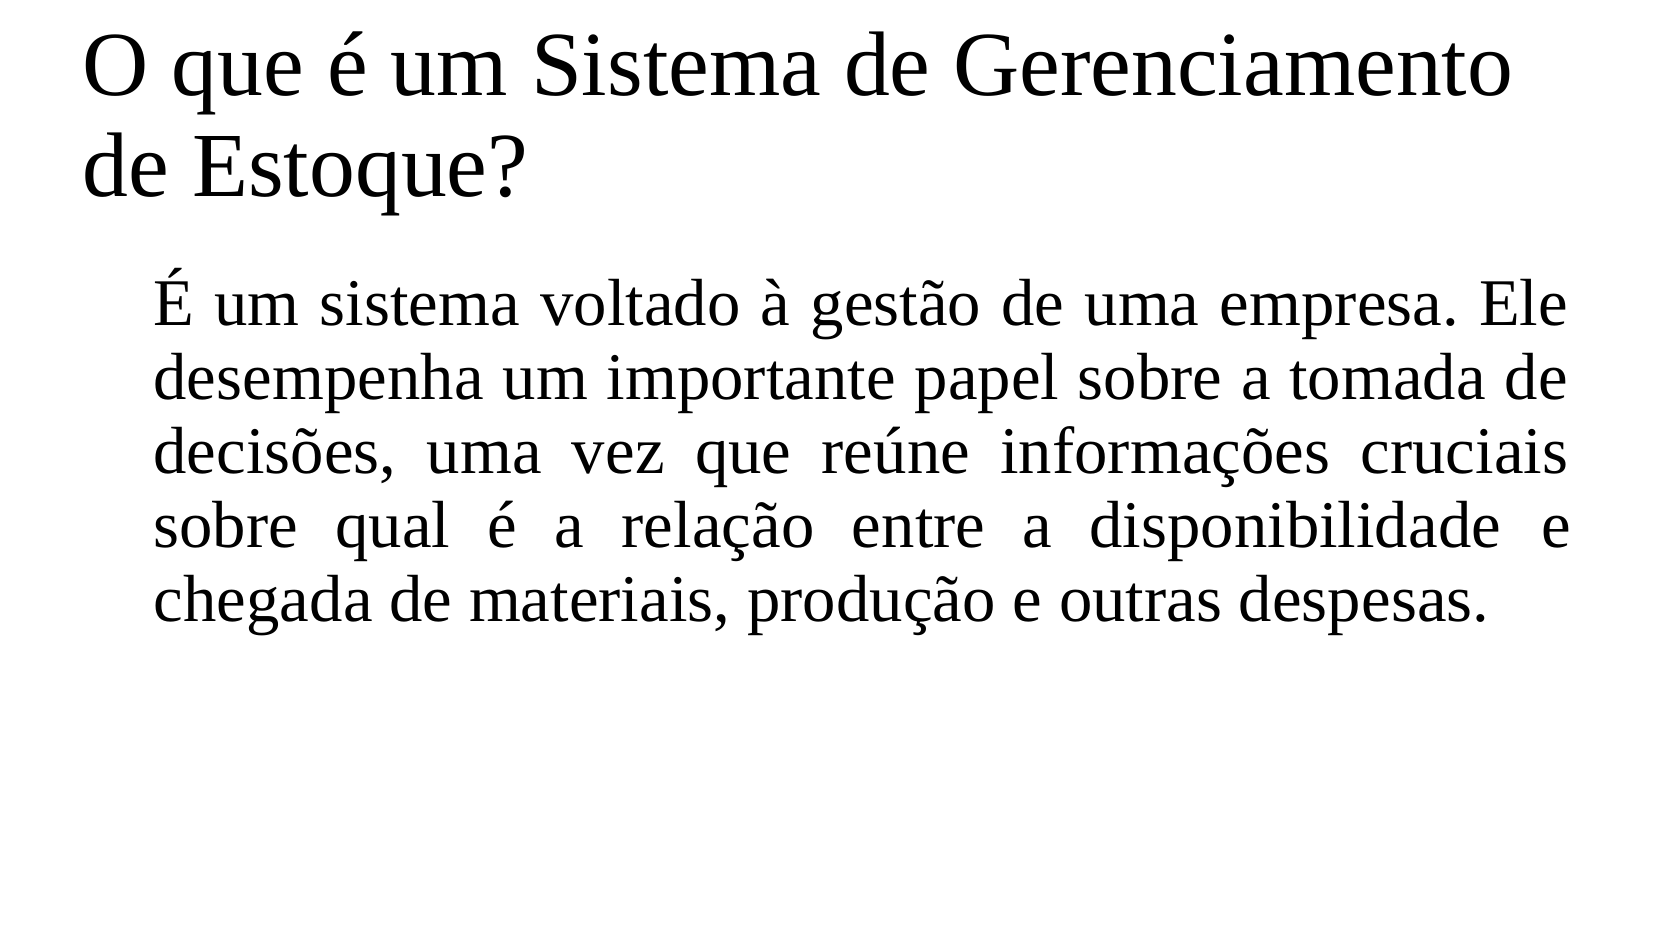

# O que é um Sistema de Gerenciamento de Estoque?
É um sistema voltado à gestão de uma empresa. Ele desempenha um importante papel sobre a tomada de decisões, uma vez que reúne informações cruciais sobre qual é a relação entre a disponibilidade e chegada de materiais, produção e outras despesas.